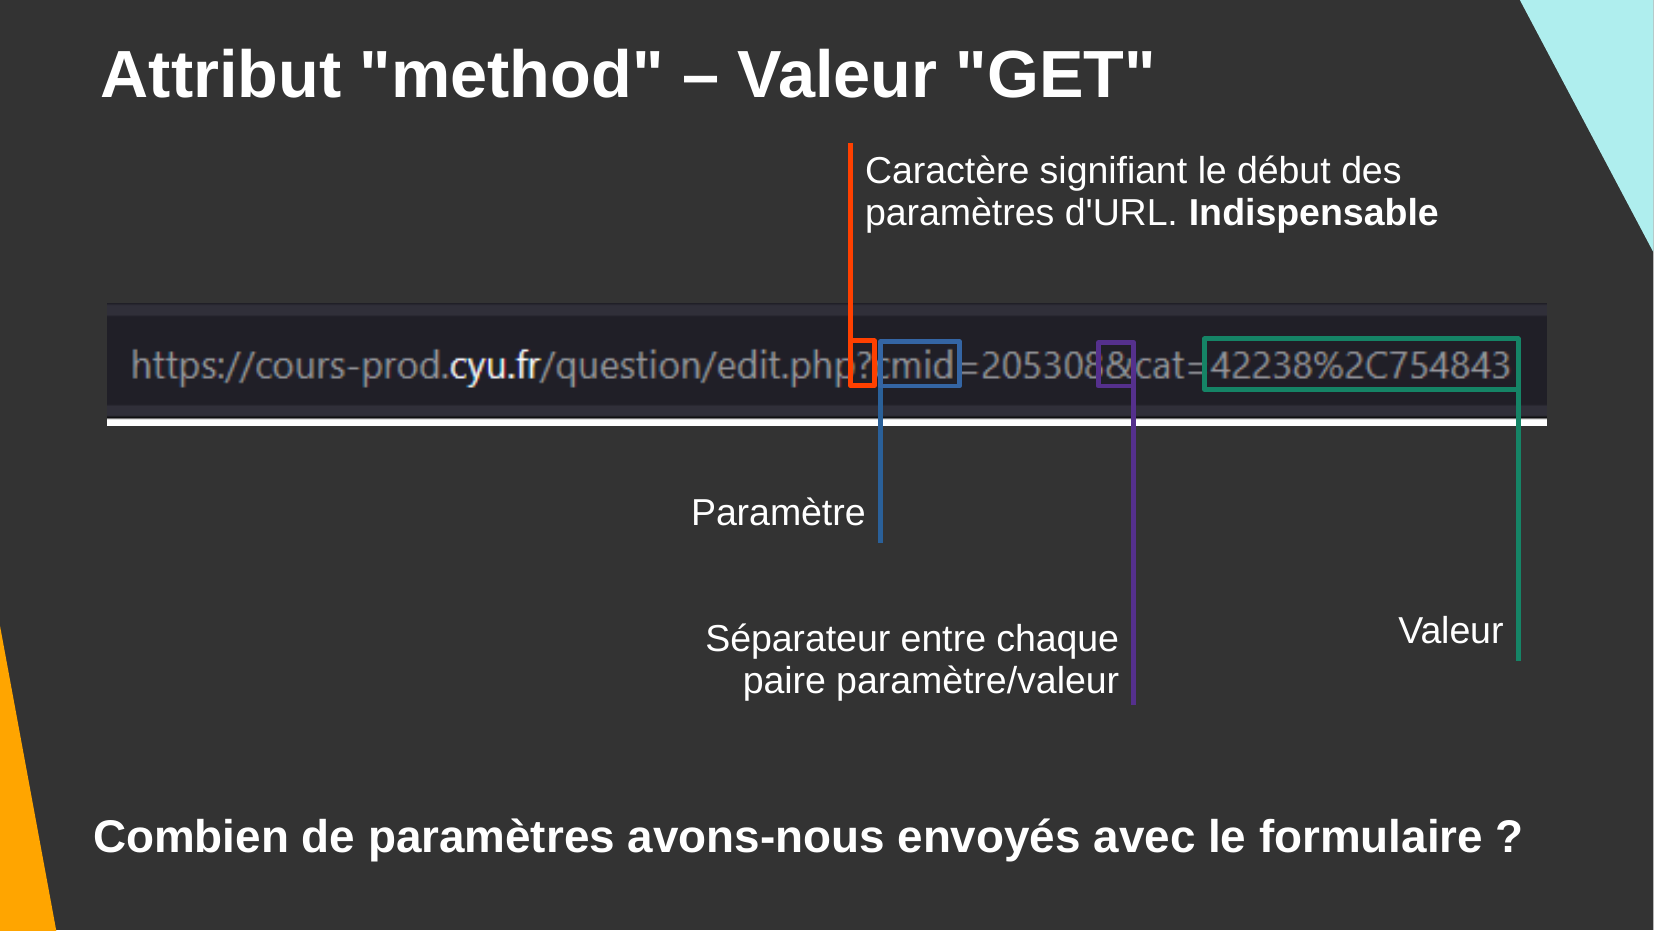

# Attribut "method" – Valeur "GET"
Caractère signifiant le début des paramètres d'URL. Indispensable
Paramètre
Valeur
Séparateur entre chaque paire paramètre/valeur
Combien de paramètres avons-nous envoyés avec le formulaire ?